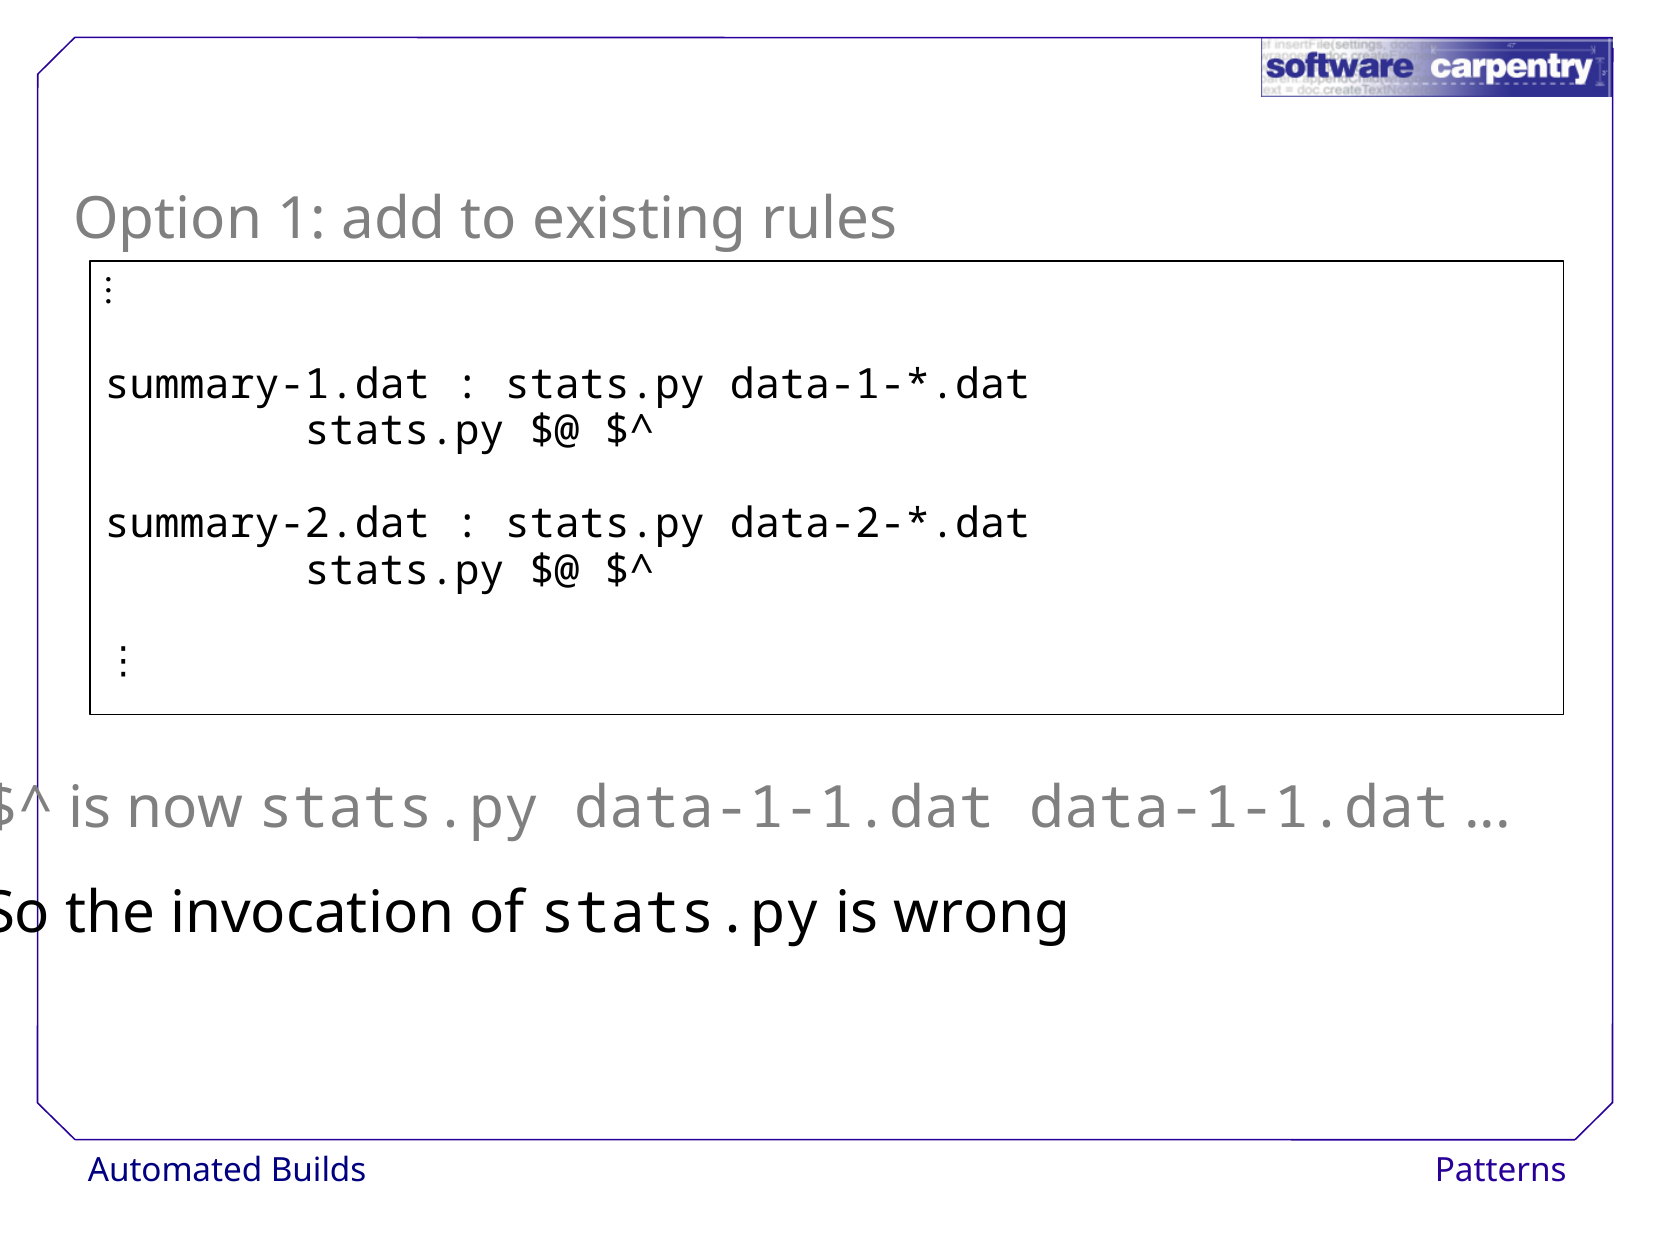

Option 1: add to existing rules
⋮
summary-1.dat : stats.py data-1-*.dat
 stats.py $@ $^
summary-2.dat : stats.py data-2-*.dat
 stats.py $@ $^
⋮
$^ is now stats.py data-1-1.dat data-1-1.dat ...
So the invocation of stats.py is wrong